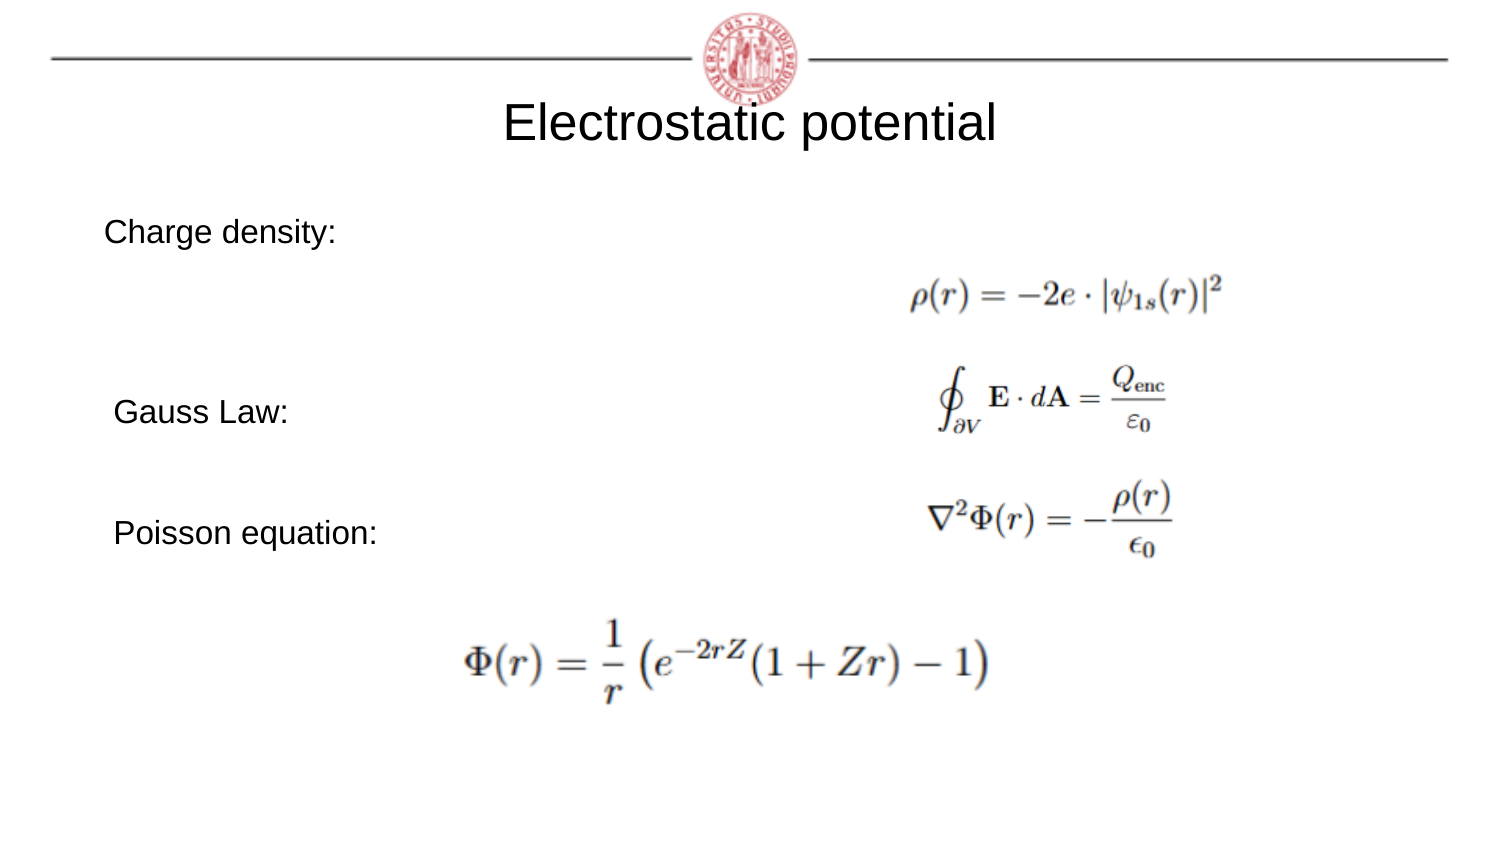

# Electrostatic potential
Charge density:
Gauss Law:
Poisson equation: